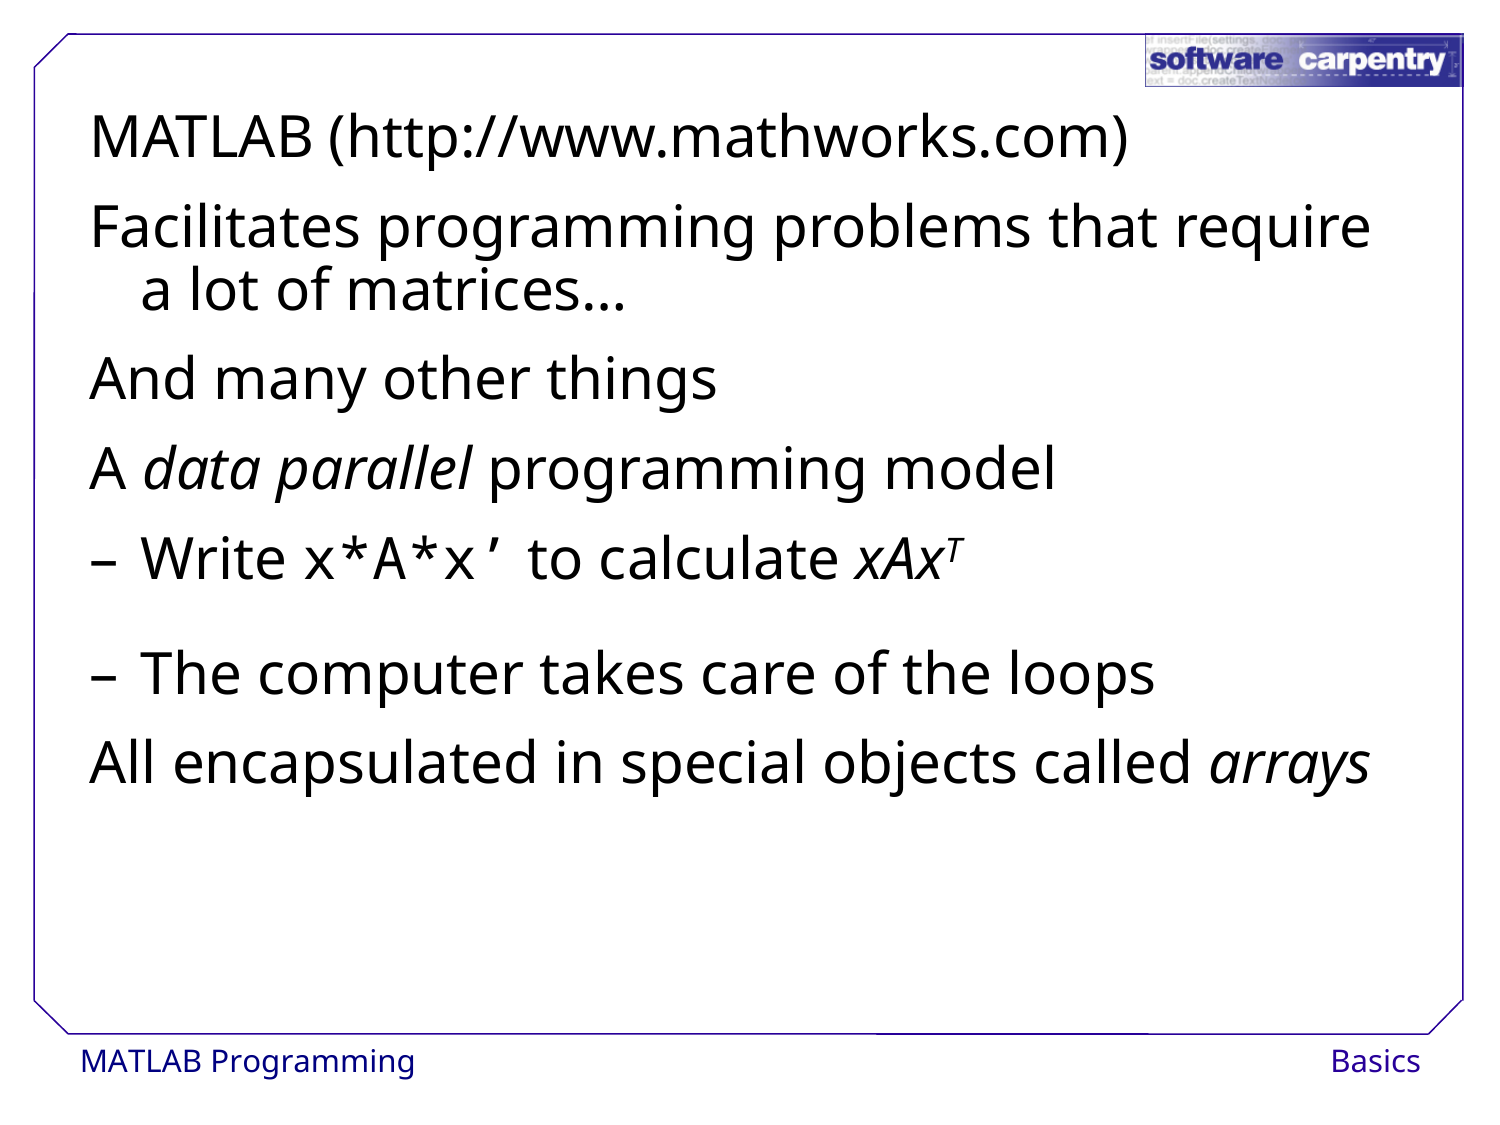

# MATLAB (http://www.mathworks.com)
Facilitates programming problems that require a lot of matrices…
And many other things
A data parallel programming model
–	Write x*A*x’ to calculate xAxT
–	The computer takes care of the loops
All encapsulated in special objects called arrays